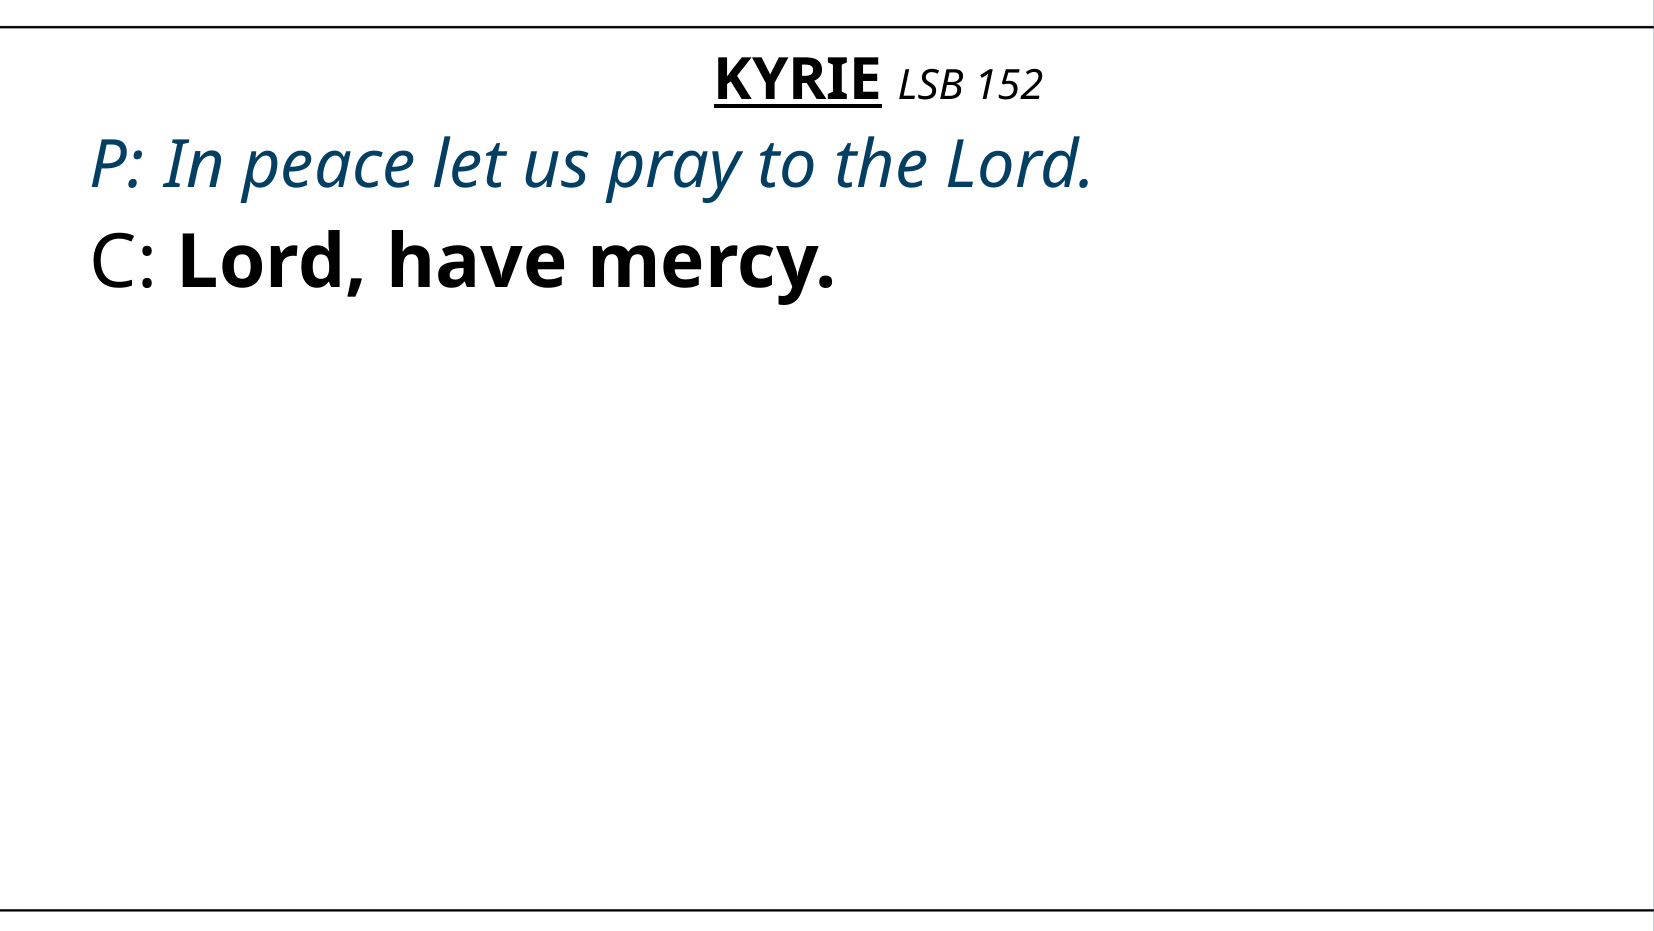

Kyrie LSB 152
P:	In peace let us pray to the Lord.
C: Lord, have mercy.